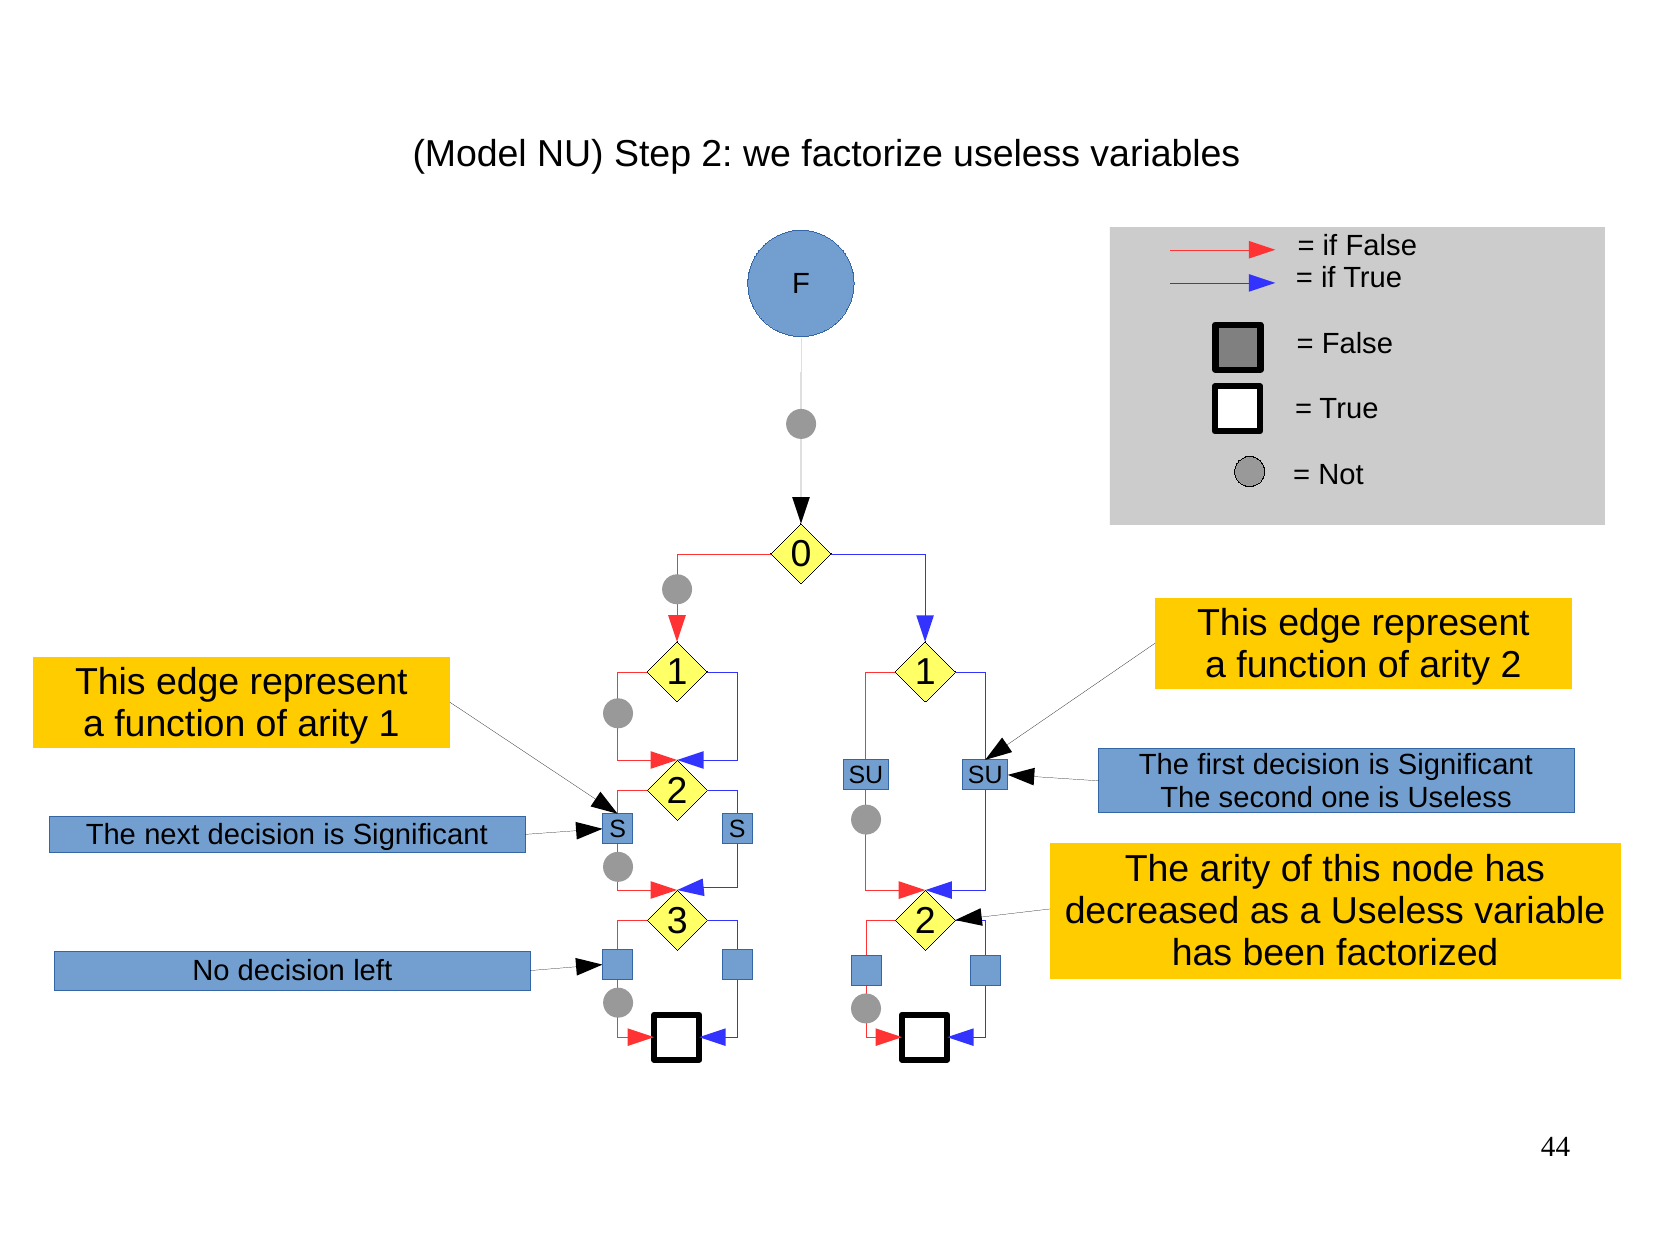

# (Model NU) Step 2: we factorize useless variables
= if False
= if True
= False
= True
= Not
F
0
This edge represent
a function of arity 2
1
1
This edge represent
a function of arity 1
The first decision is Significant
The second one is Useless
SU
SU
2
S
S
The next decision is Significant
The arity of this node has
decreased as a Useless variable
has been factorized
3
2
No decision left
44